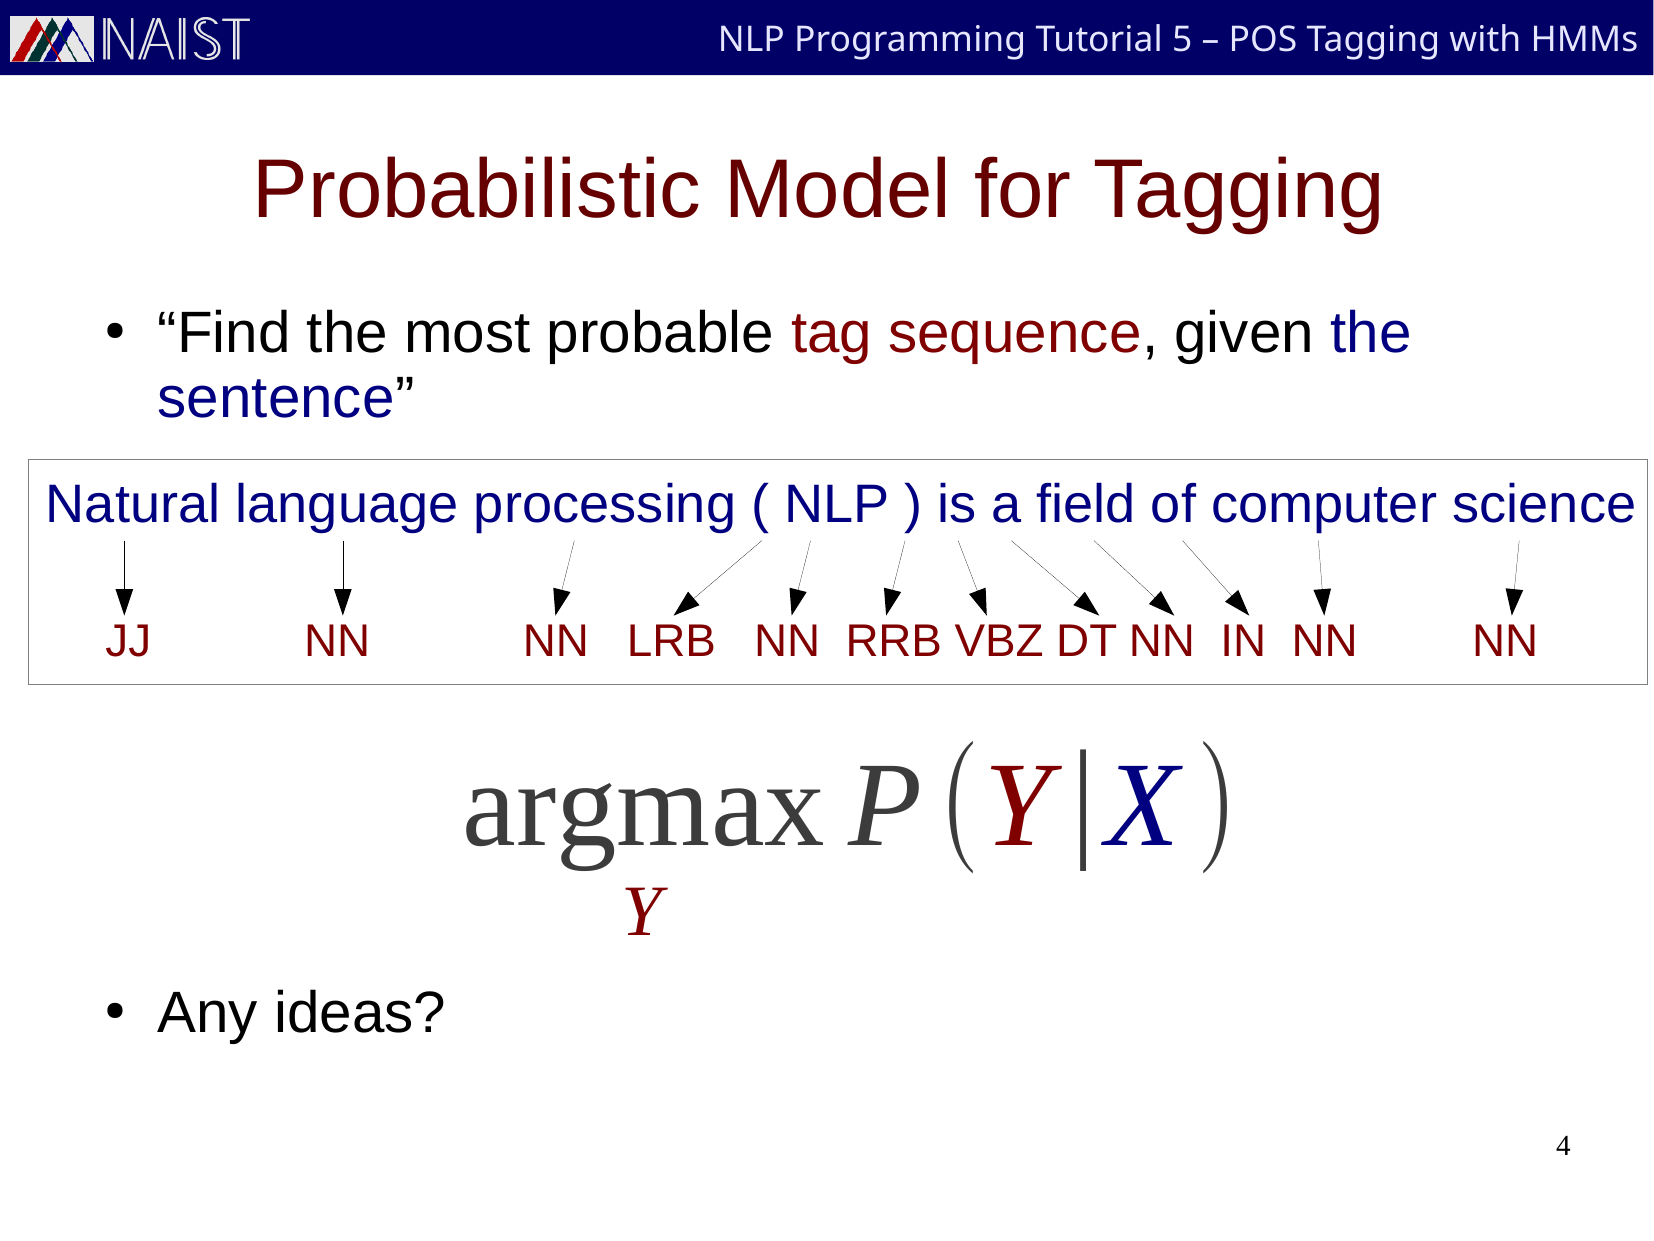

# Probabilistic Model for Tagging
“Find the most probable tag sequence, given the sentence”
Any ideas?
Natural language processing ( NLP ) is a field of computer science
JJ NN NN LRB NN RRB VBZ DT NN IN NN NN
4